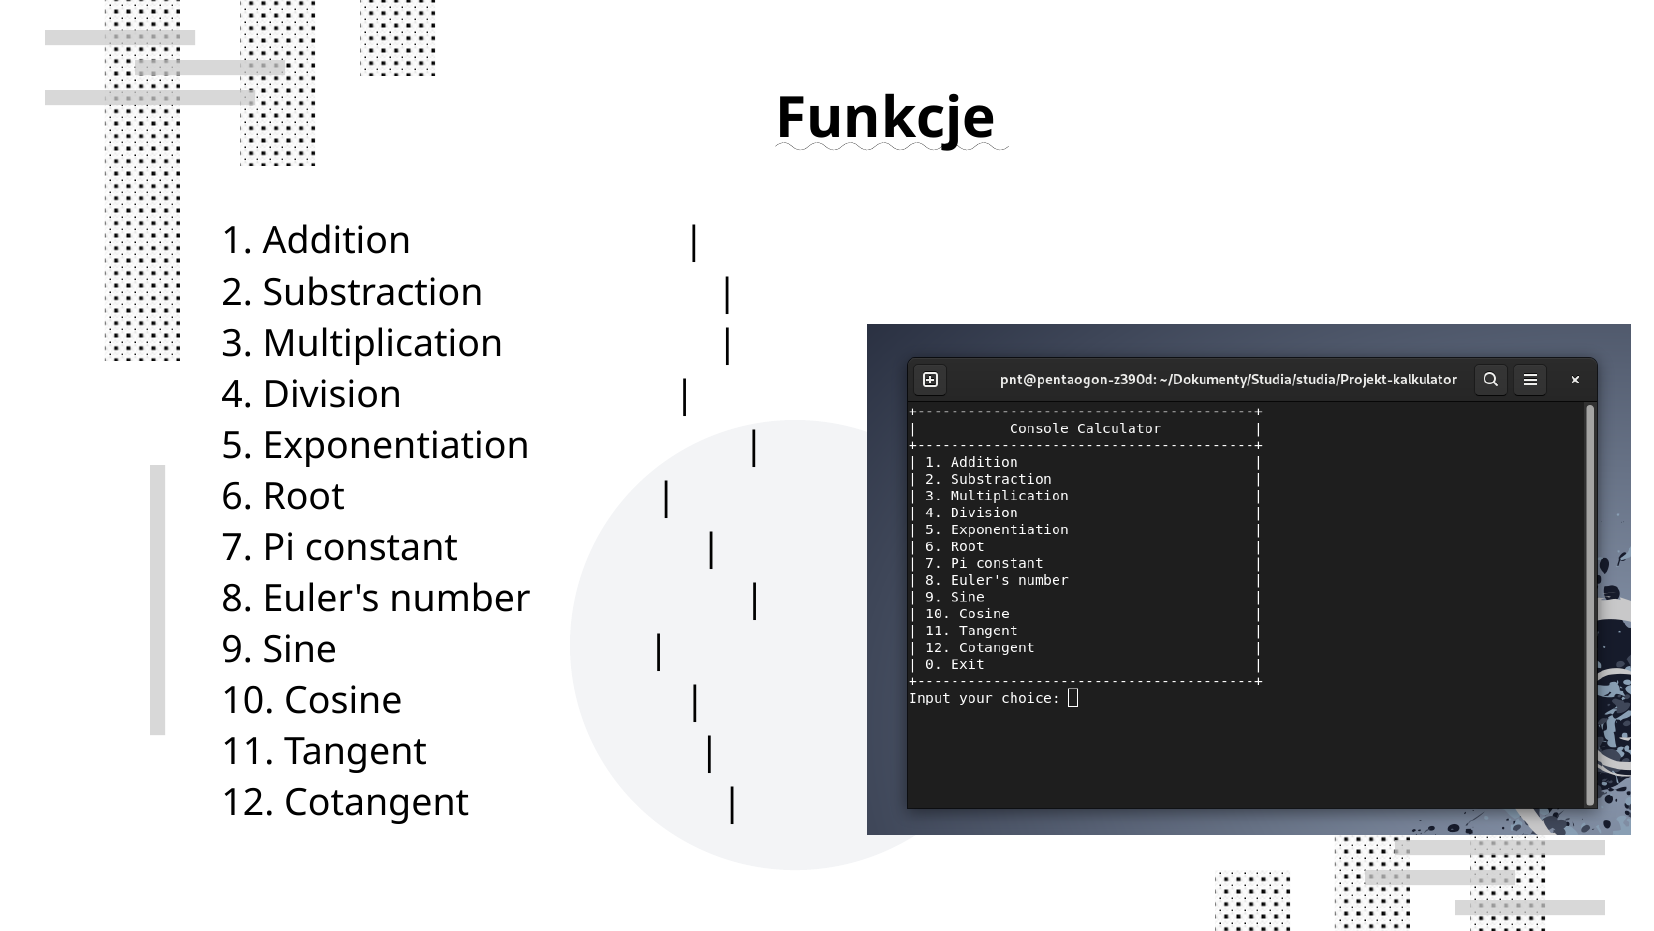

# Funkcje
1. Addition |
2. Substraction |
3. Multiplication |
4. Division |
5. Exponentiation |
6. Root |
7. Pi constant |
8. Euler's number |
9. Sine |
10. Cosine |
11. Tangent |
12. Cotangent |